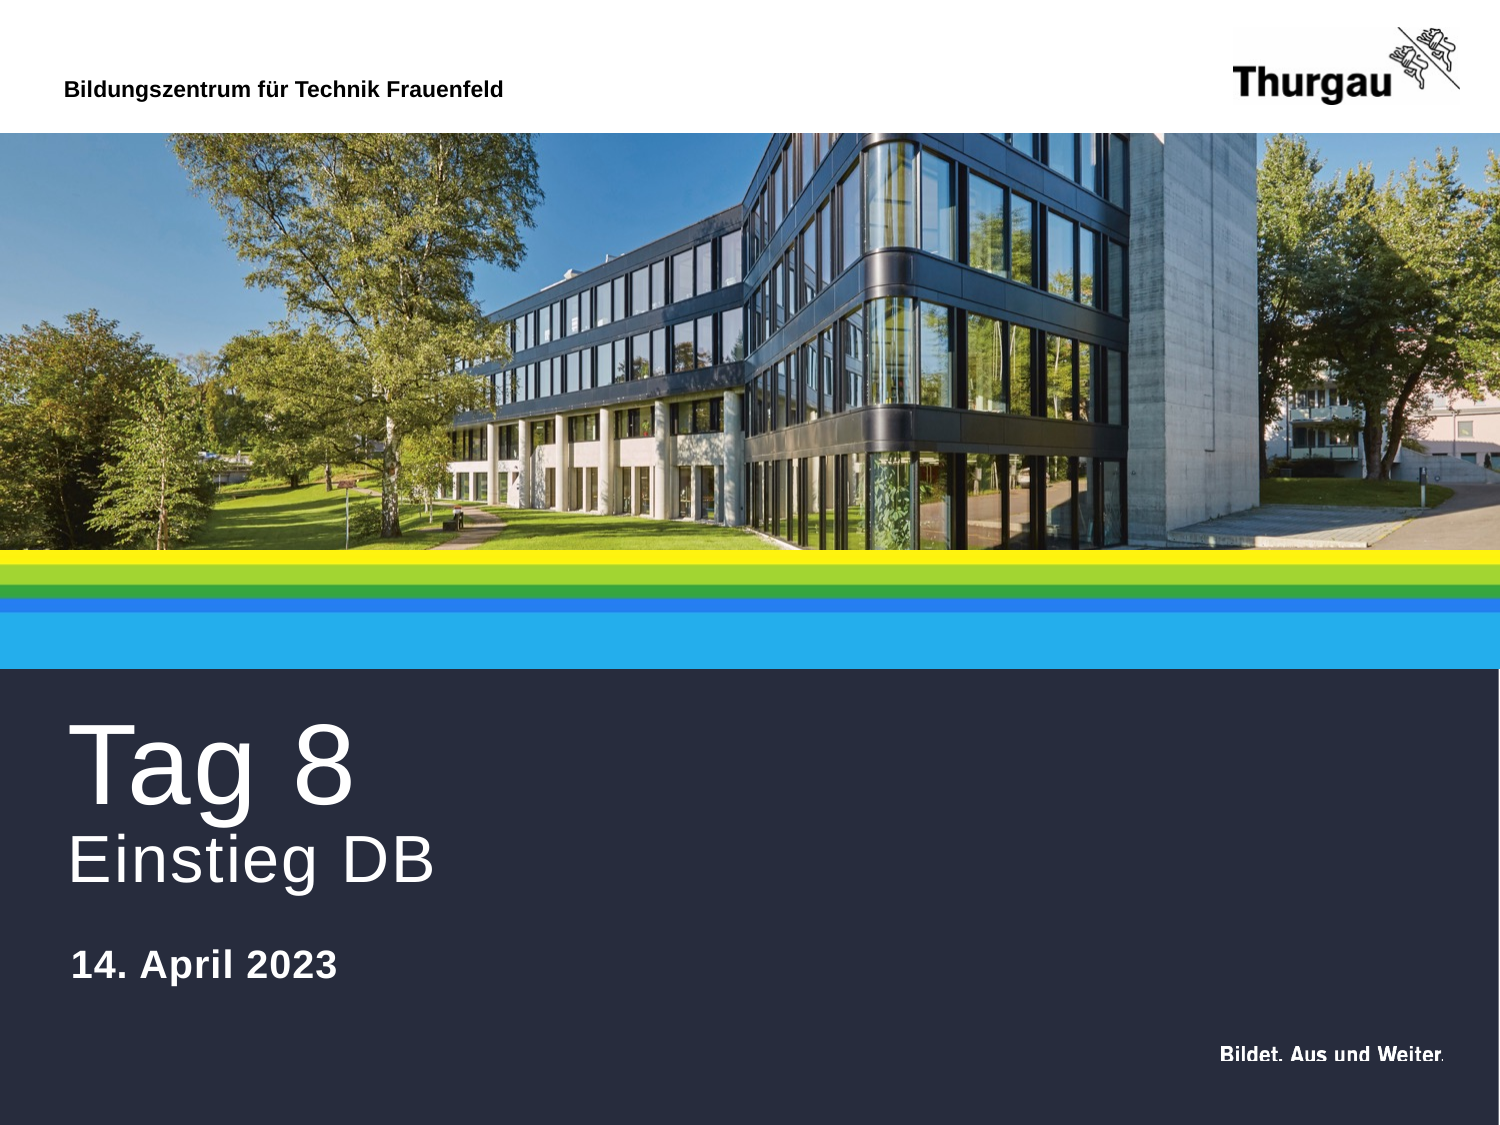

Bildungszentrum für Technik Frauenfeld
Tag 8
Einstieg DB
14. April 2023